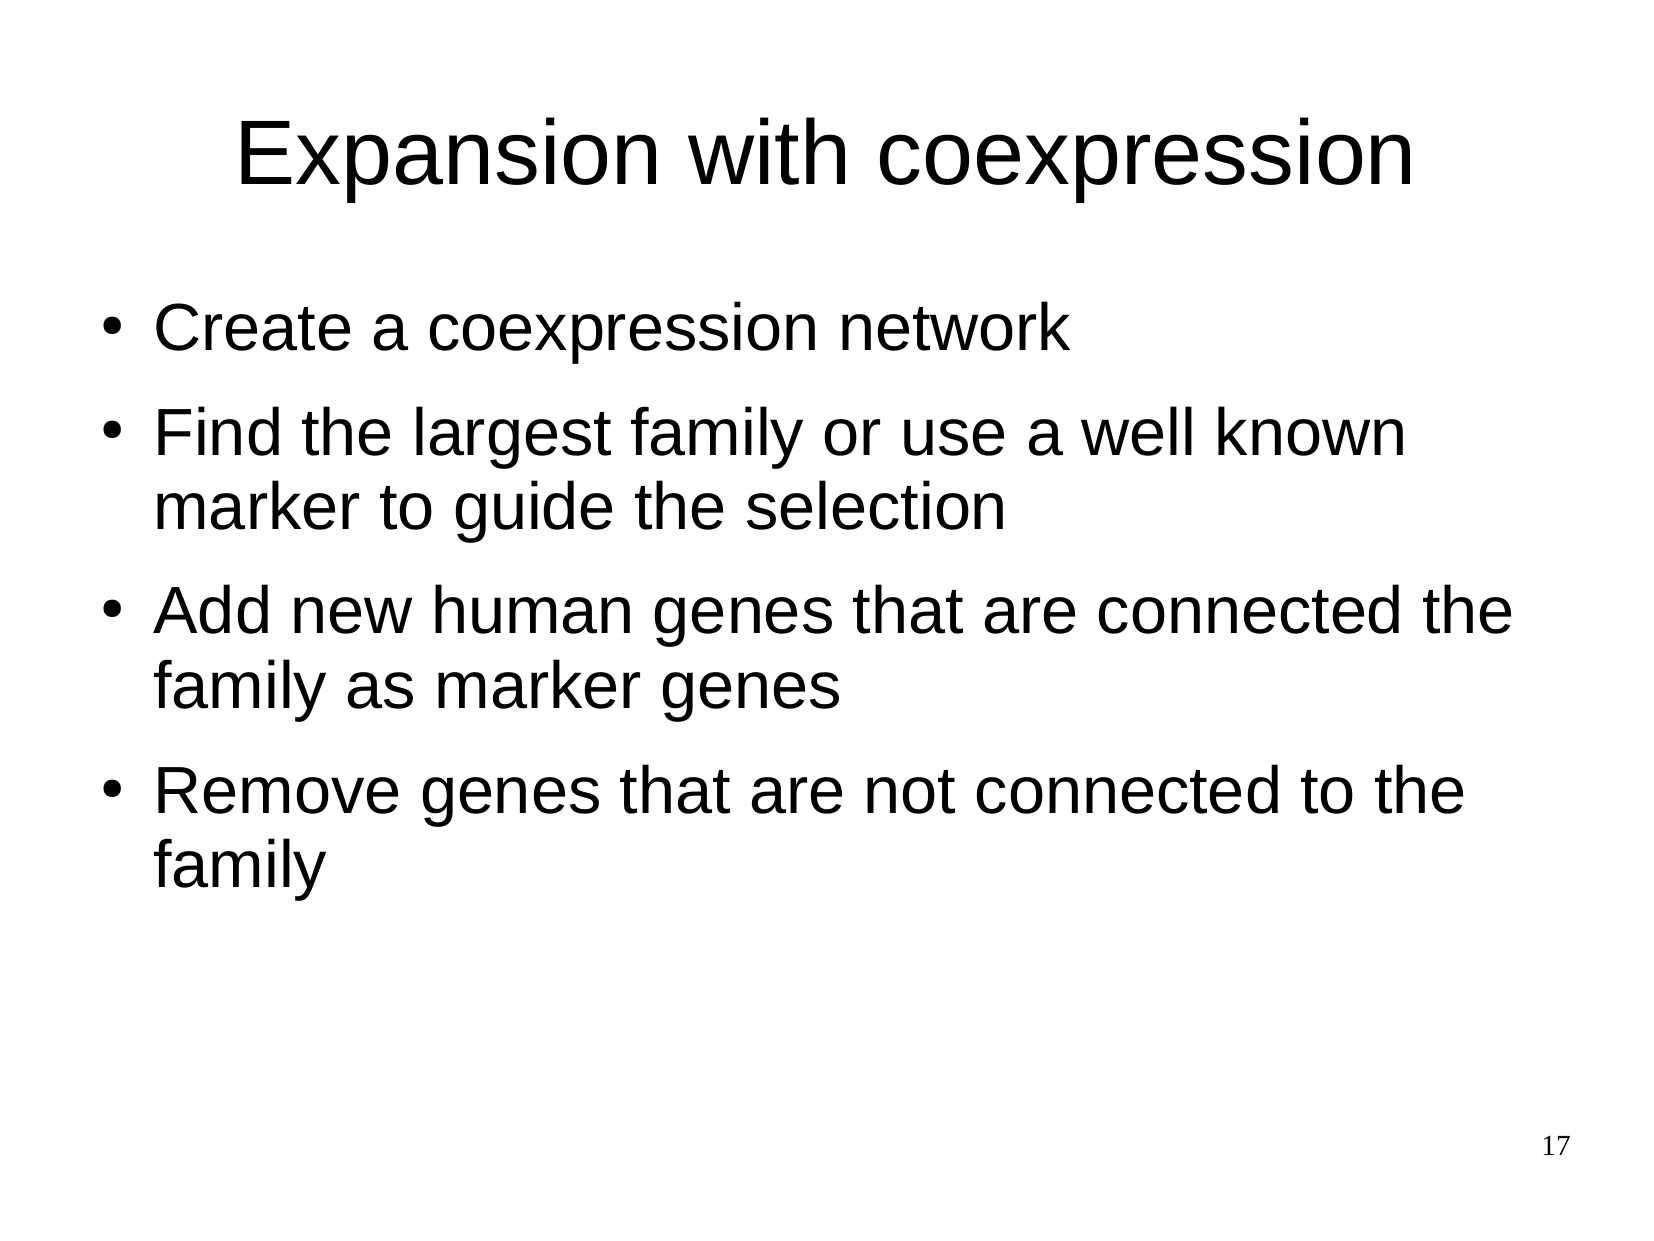

# Expansion with coexpression
Create a coexpression network
Find the largest family or use a well known marker to guide the selection
Add new human genes that are connected the family as marker genes
Remove genes that are not connected to the family
17